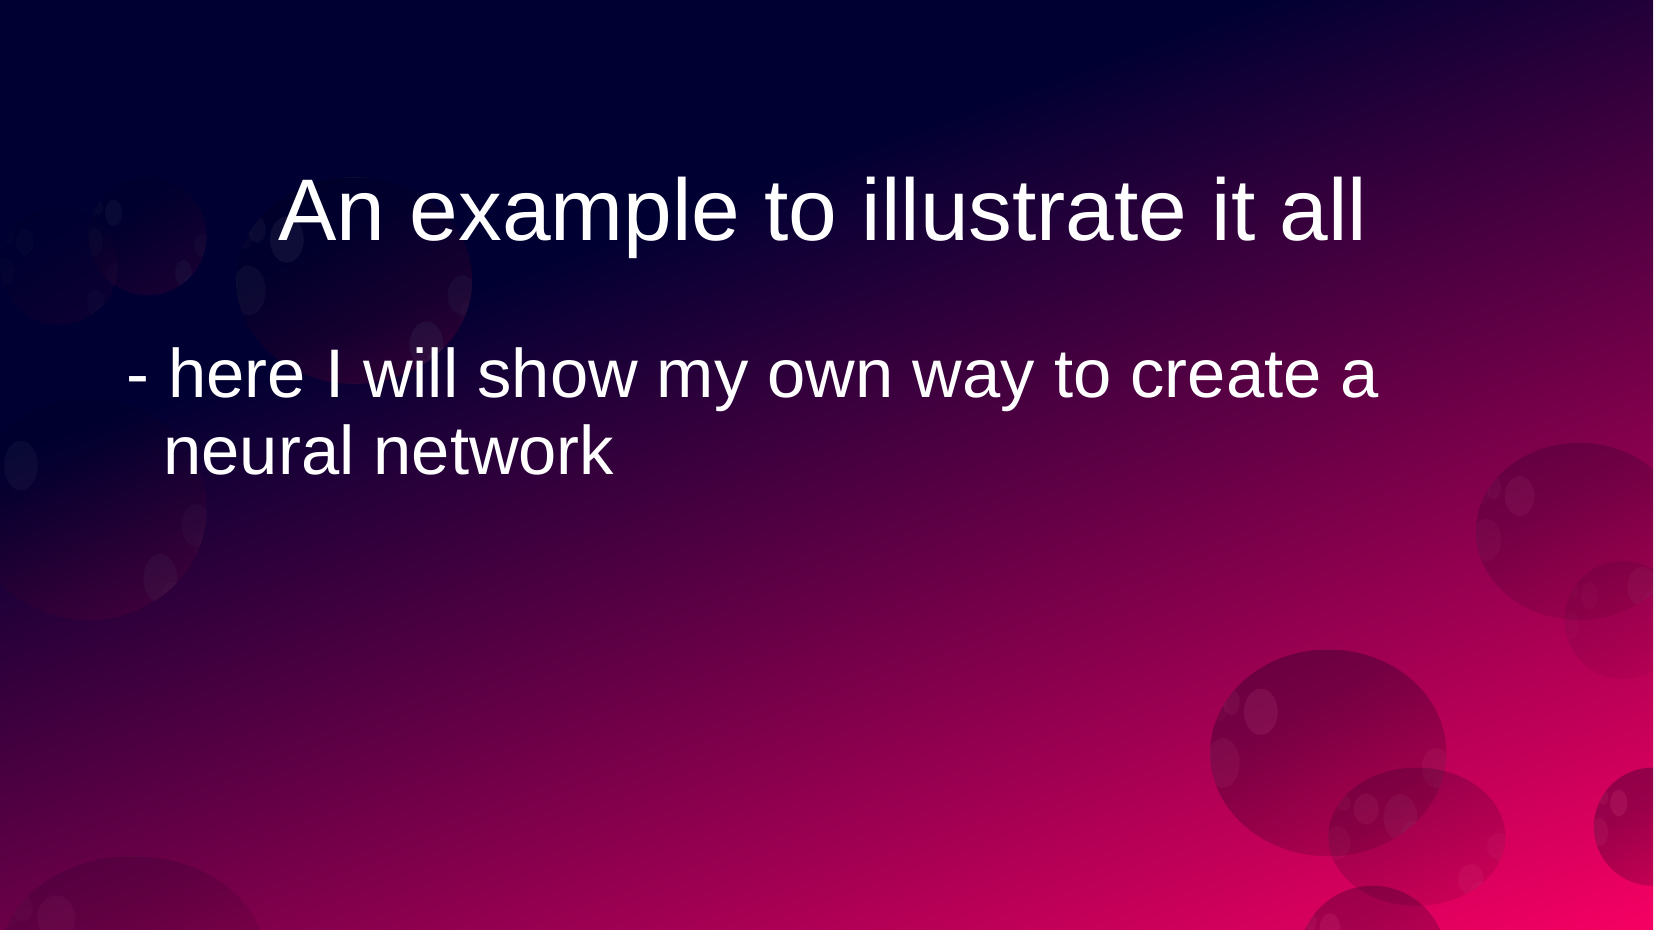

# An example to illustrate it all - here I will show my own way to create a 			neural network